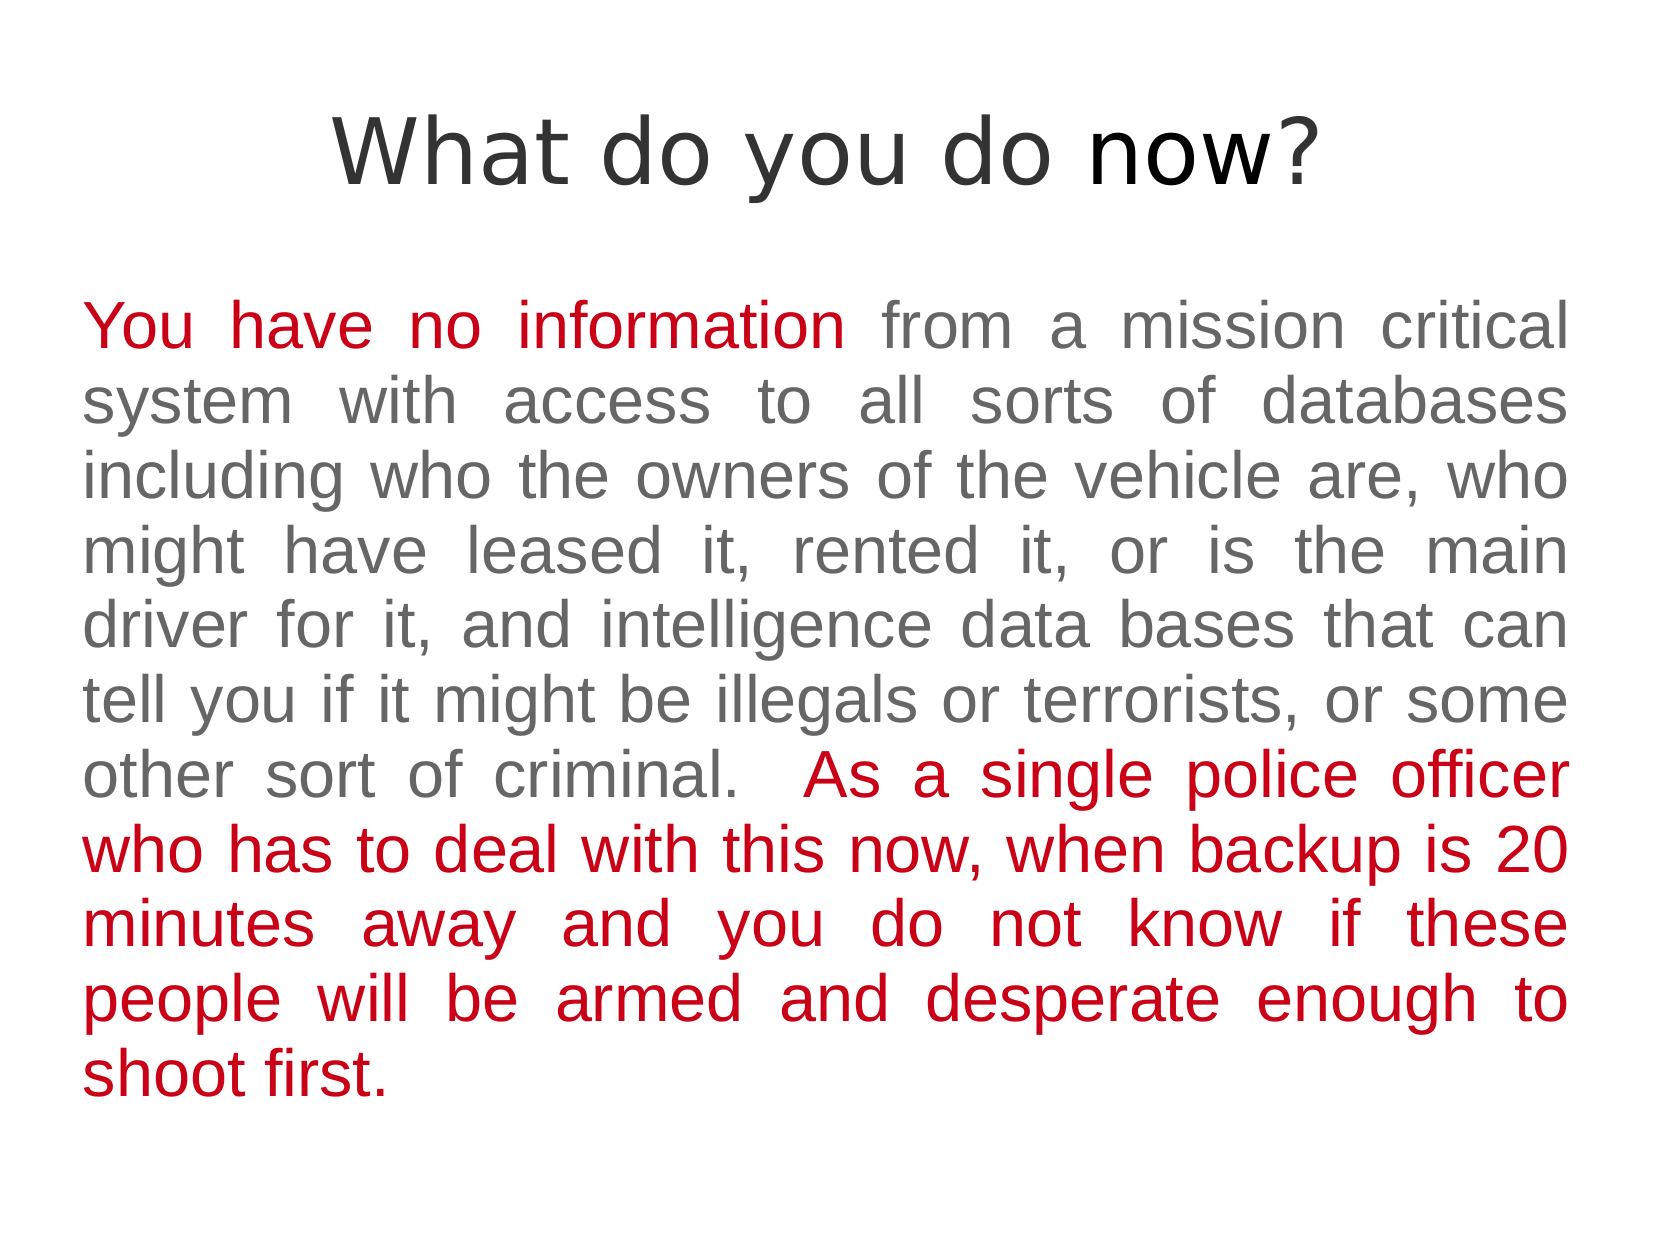

# What do you do now?
You have no information from a mission critical system with access to all sorts of databases including who the owners of the vehicle are, who might have leased it, rented it, or is the main driver for it, and intelligence data bases that can tell you if it might be illegals or terrorists, or some other sort of criminal. As a single police officer who has to deal with this now, when backup is 20 minutes away and you do not know if these people will be armed and desperate enough to shoot first.